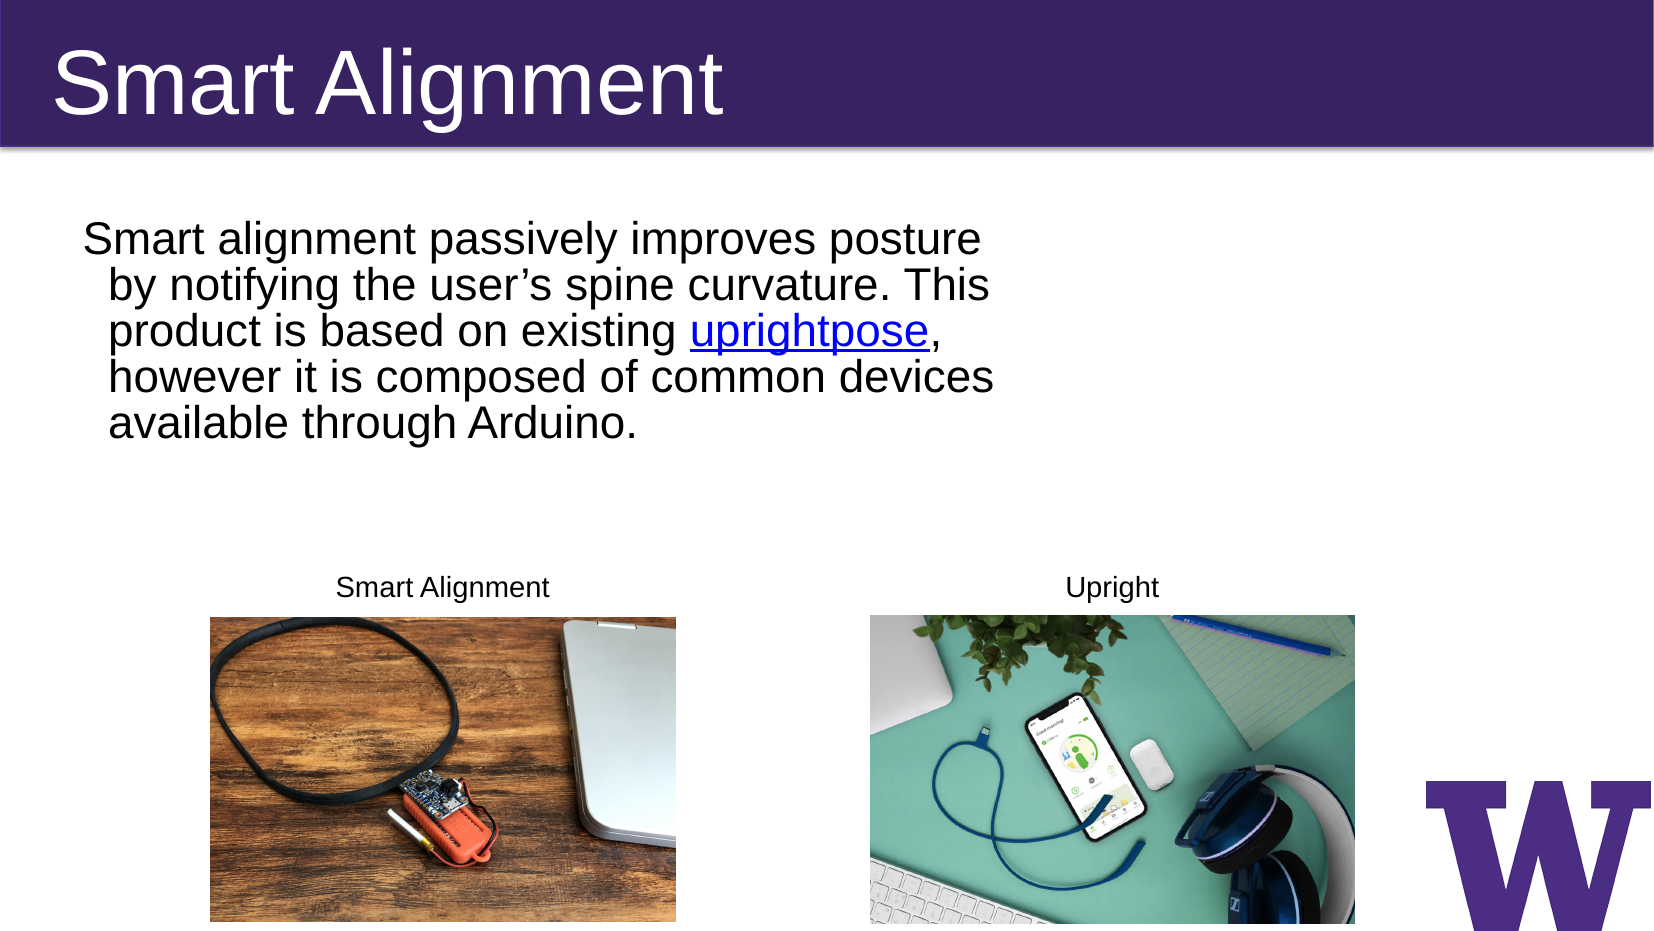

Smart Alignment
Smart alignment passively improves posture
 by notifying the user’s spine curvature. This
 product is based on existing uprightpose,
 however it is composed of common devices
 available through Arduino.
Smart Alignment
Upright